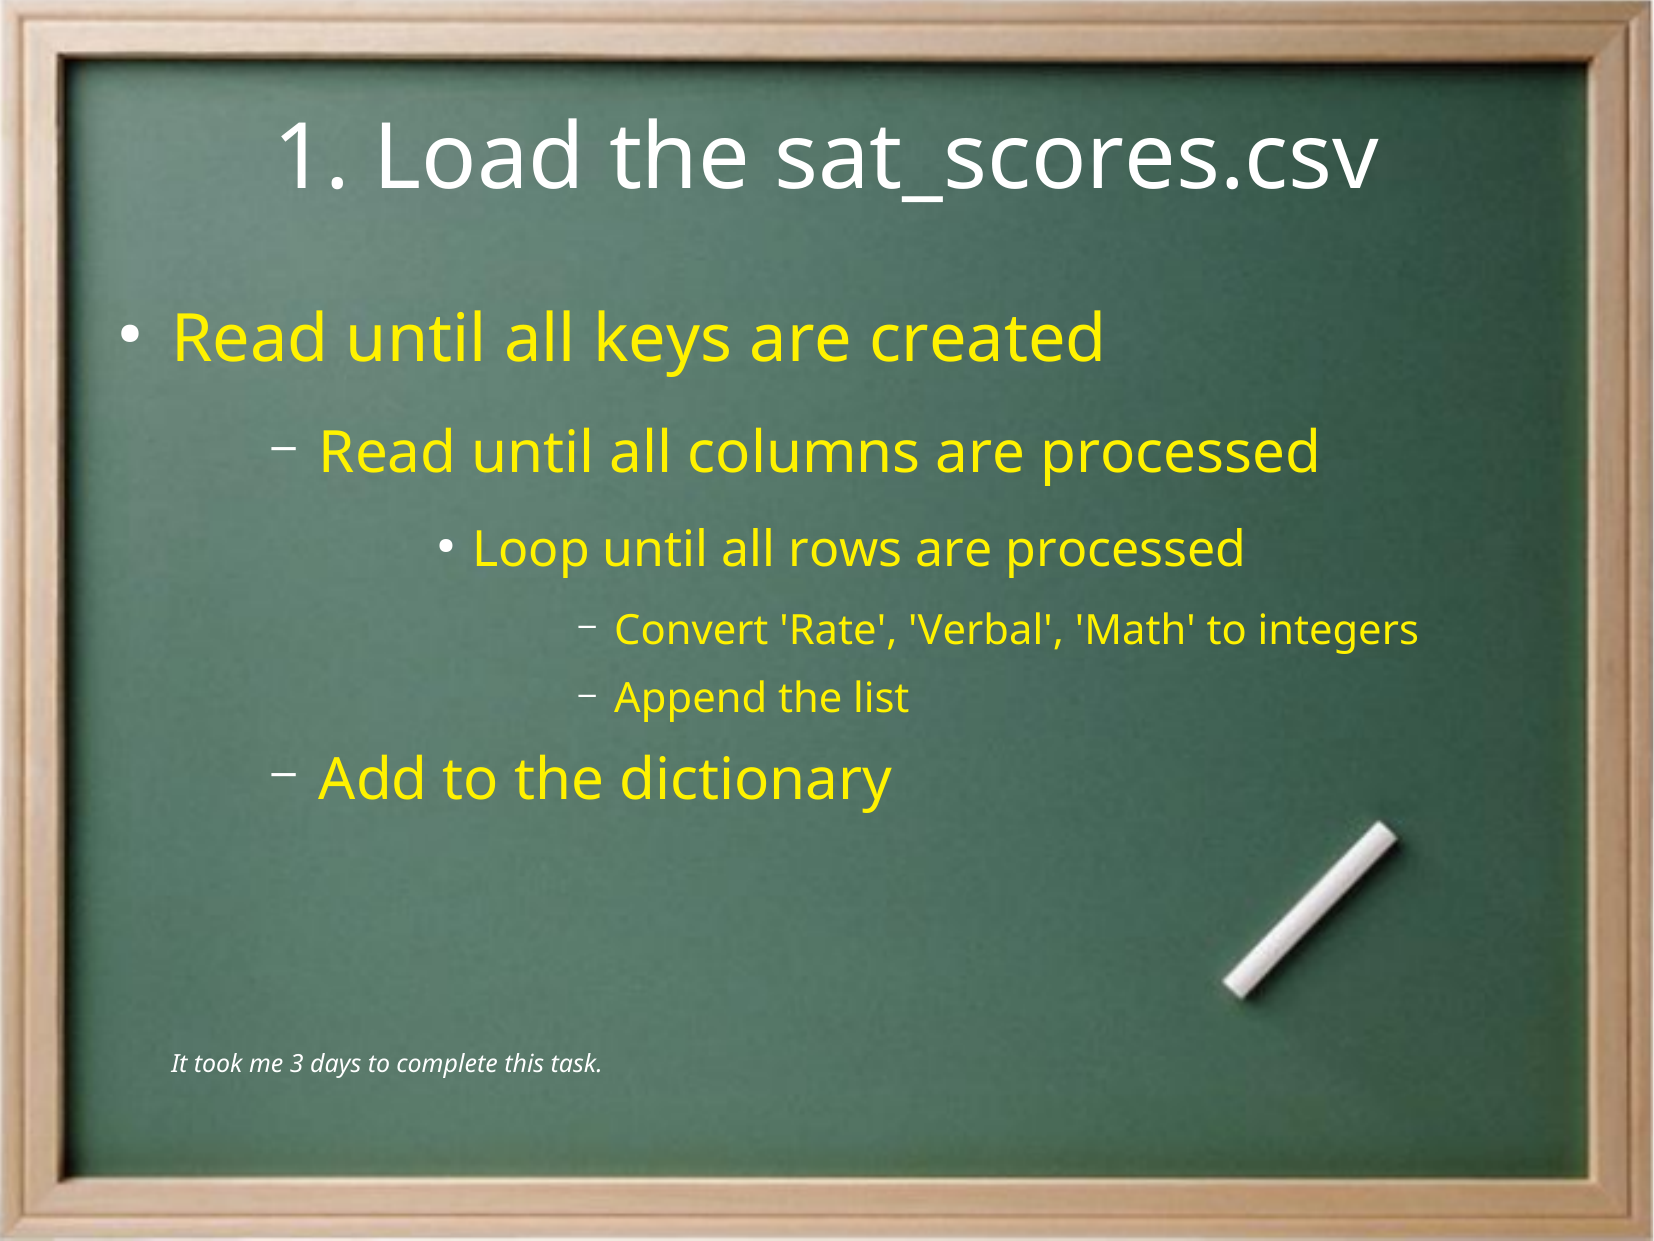

# 1. Load the sat_scores.csv
Read until all keys are created
Read until all columns are processed
Loop until all rows are processed
Convert 'Rate', 'Verbal', 'Math' to integers
Append the list
Add to the dictionary
It took me 3 days to complete this task.